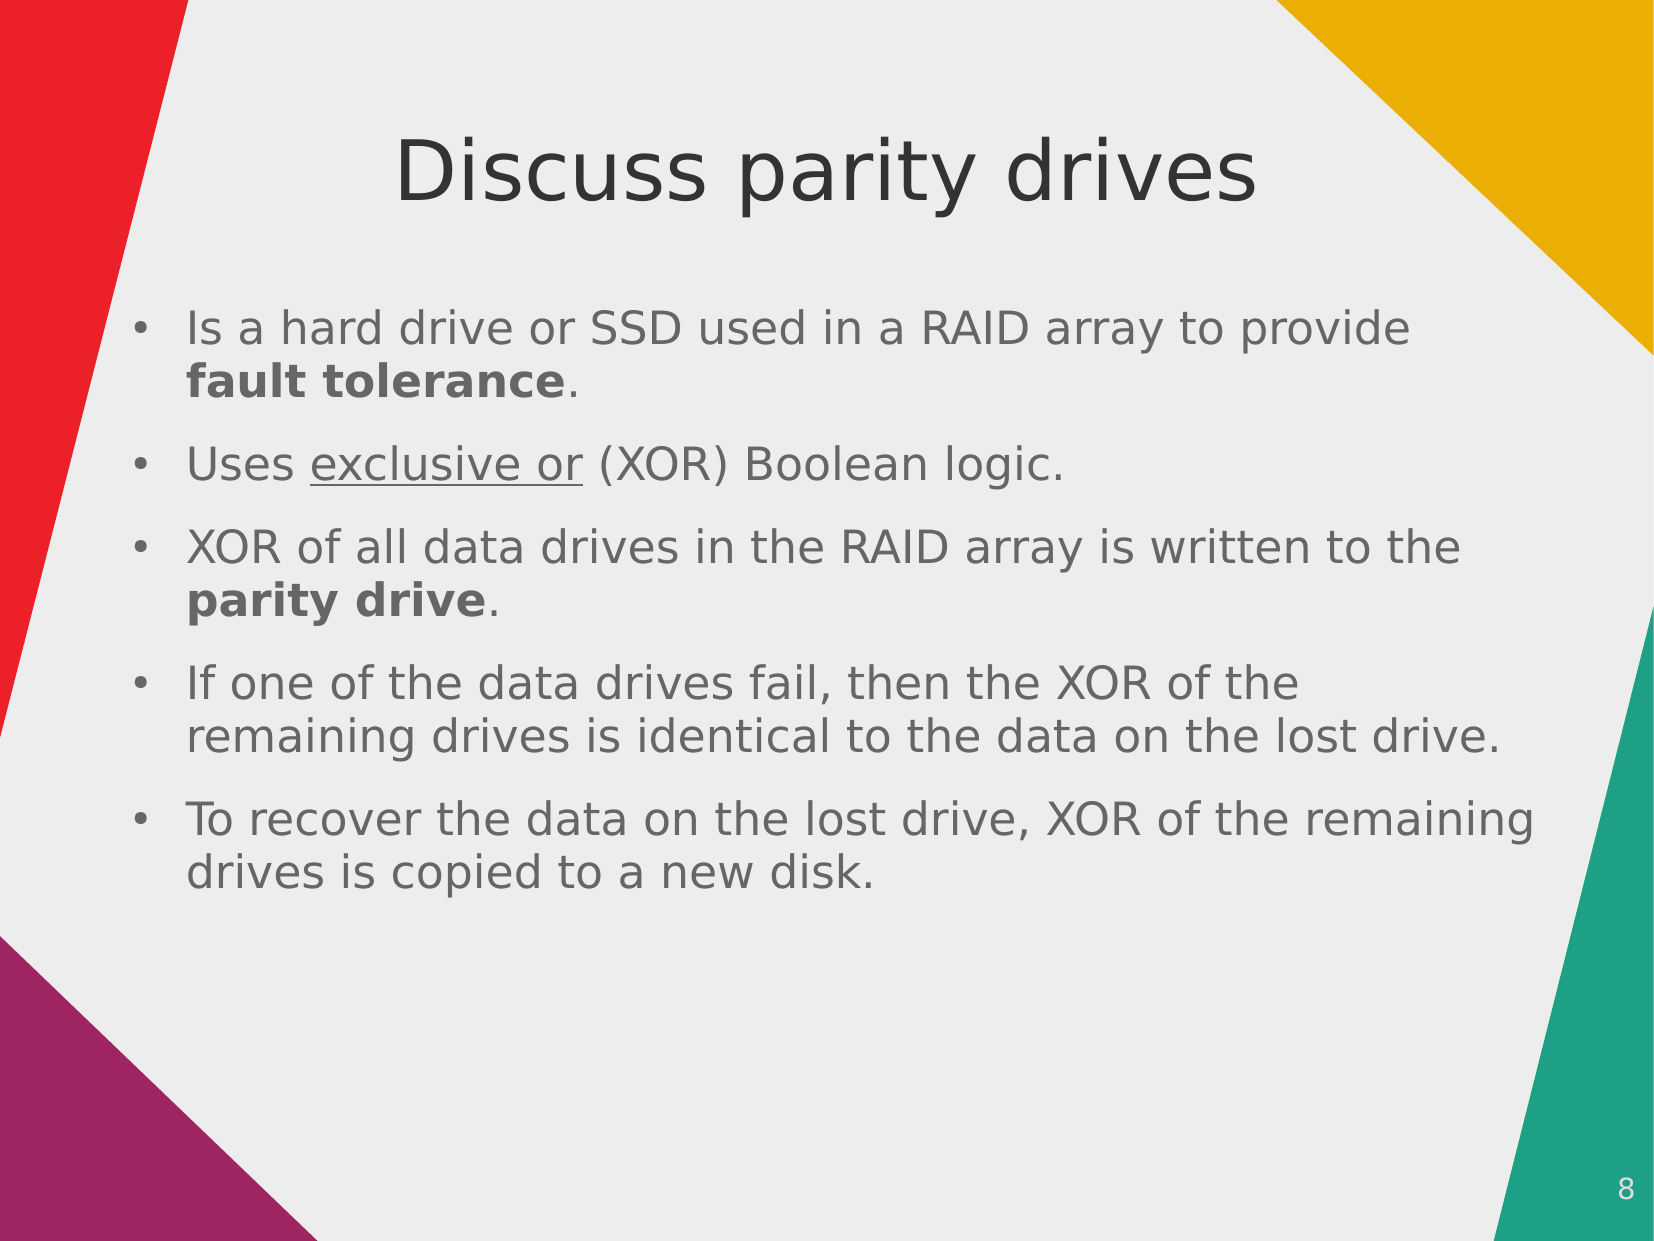

# Discuss parity drives
Is a hard drive or SSD used in a RAID array to provide fault tolerance.
Uses exclusive or (XOR) Boolean logic.
XOR of all data drives in the RAID array is written to the parity drive.
If one of the data drives fail, then the XOR of the remaining drives is identical to the data on the lost drive.
To recover the data on the lost drive, XOR of the remaining drives is copied to a new disk.
8